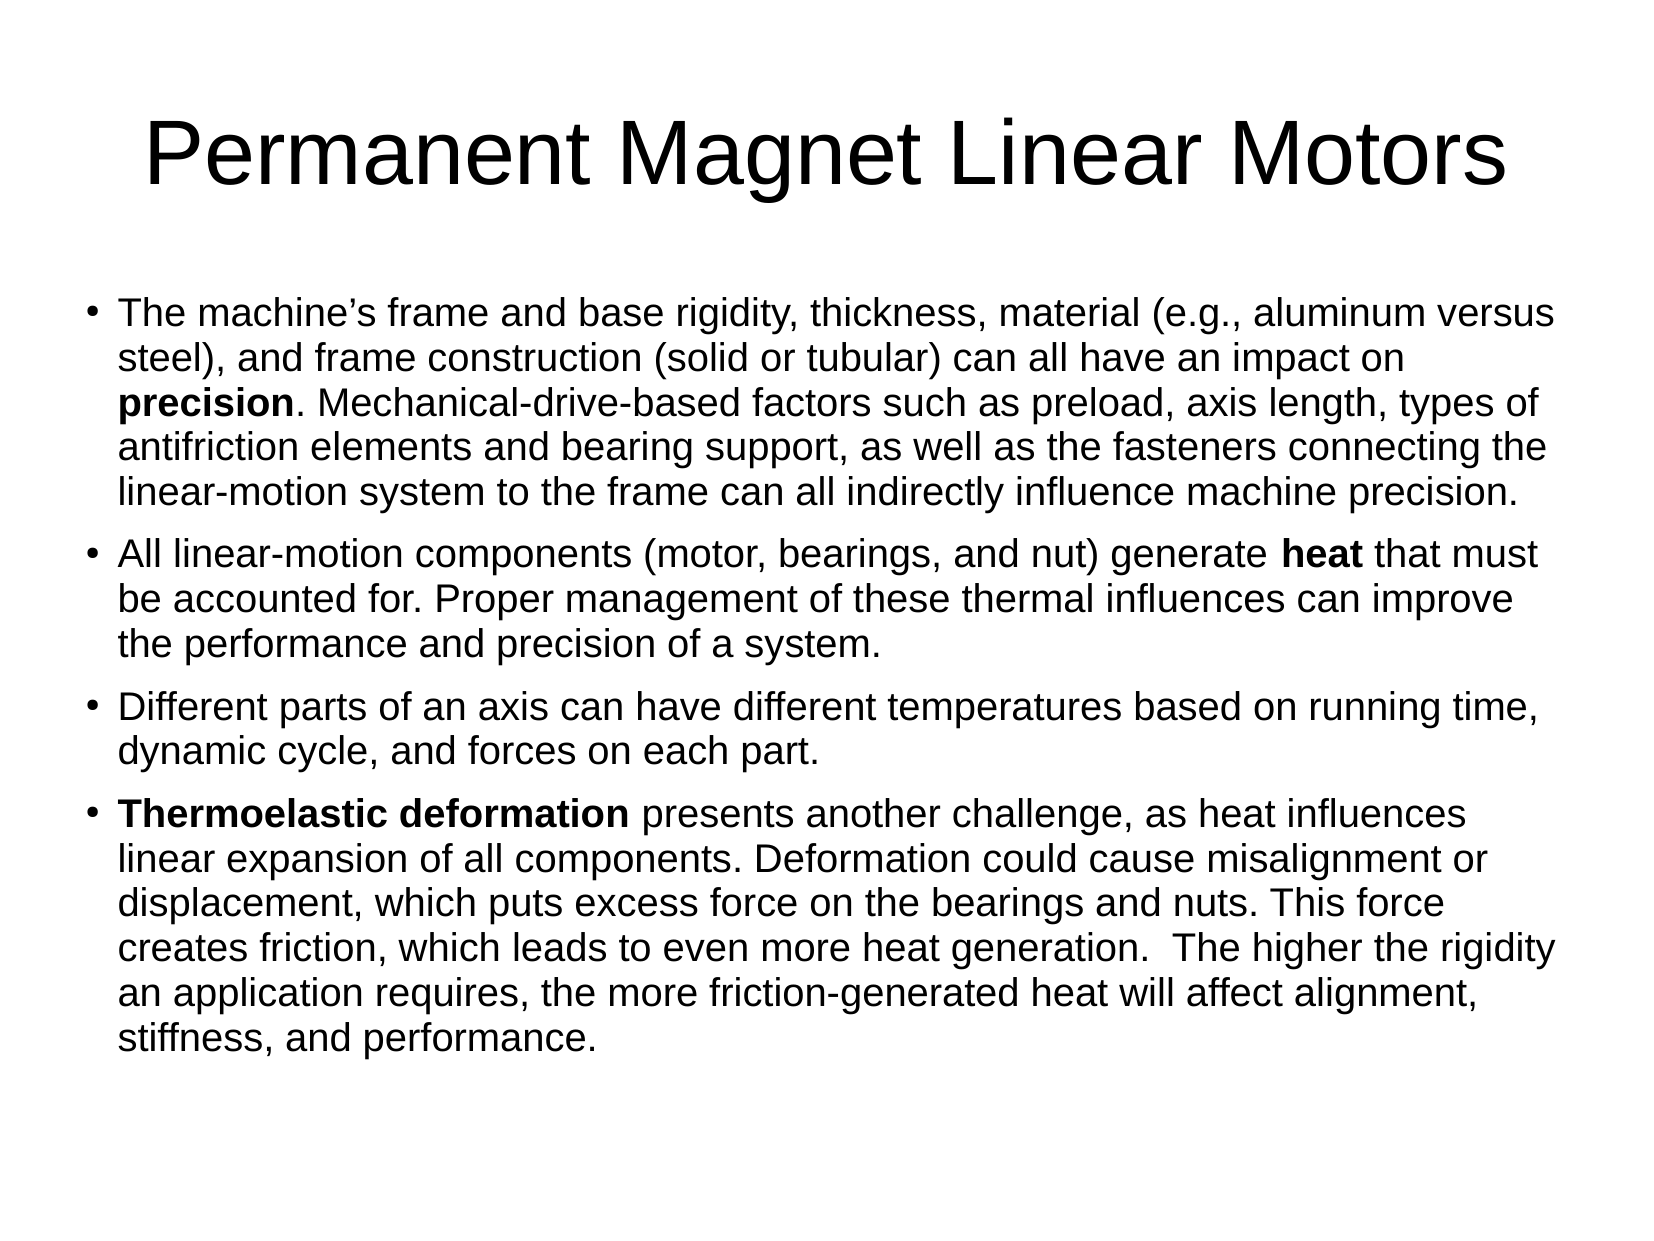

# Permanent Magnet Linear Motors
The machine’s frame and base rigidity, thickness, material (e.g., aluminum versus steel), and frame construction (solid or tubular) can all have an impact on precision. Mechanical-drive-based factors such as preload, axis length, types of antifriction elements and bearing support, as well as the fasteners connecting the linear-motion system to the frame can all indirectly influence machine precision.
All linear-motion components (motor, bearings, and nut) generate heat that must be accounted for. Proper management of these thermal influences can improve the performance and precision of a system.
Different parts of an axis can have different temperatures based on running time, dynamic cycle, and forces on each part.
Thermoelastic deformation presents another challenge, as heat influences linear expansion of all components. Deformation could cause misalignment or displacement, which puts excess force on the bearings and nuts. This force creates friction, which leads to even more heat generation. The higher the rigidity an application requires, the more friction-generated heat will affect alignment, stiffness, and performance.